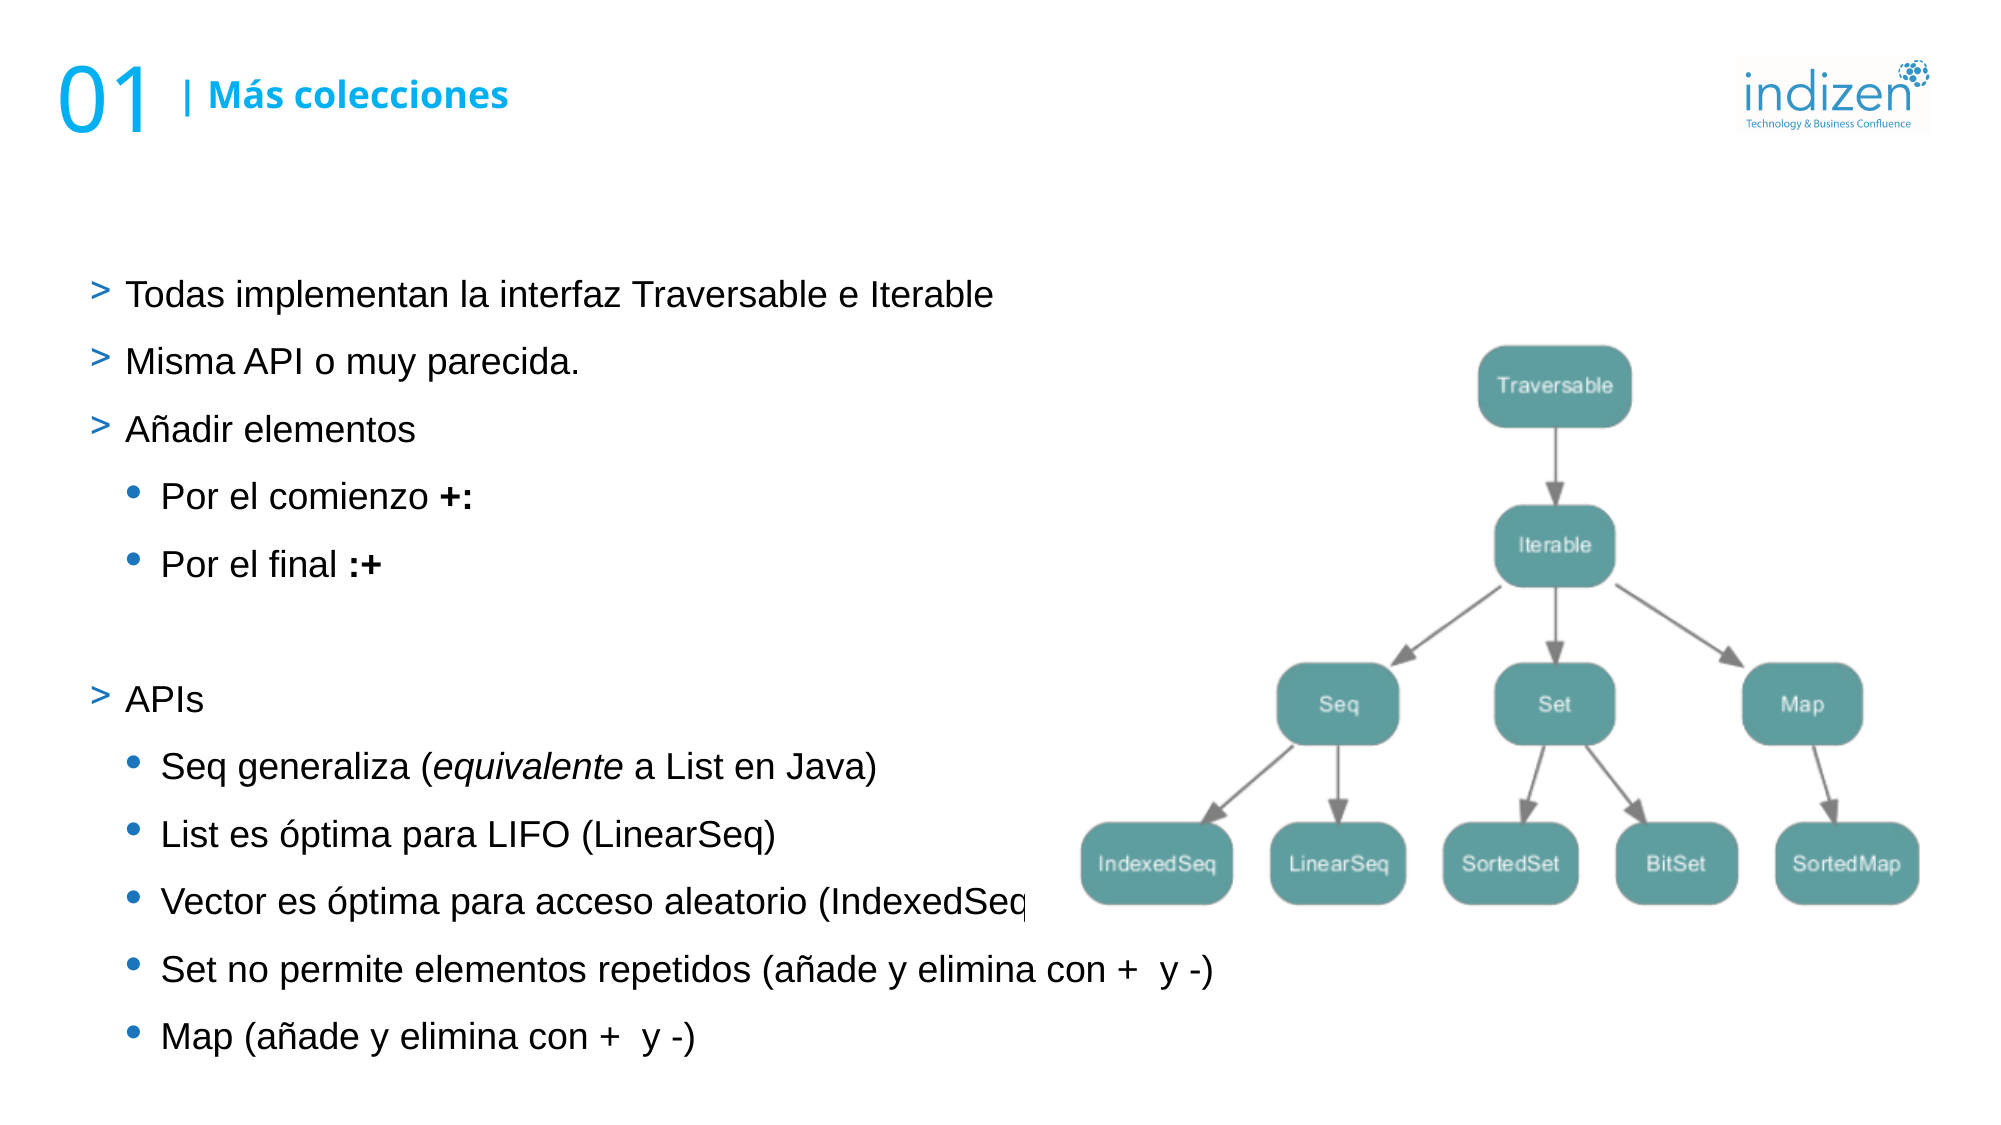

01
| Más colecciones
Todas implementan la interfaz Traversable e Iterable
Misma API o muy parecida.
Añadir elementos
Por el comienzo +:
Por el final :+
APIs
Seq generaliza (equivalente a List en Java)
List es óptima para LIFO (LinearSeq)
Vector es óptima para acceso aleatorio (IndexedSeq)
Set no permite elementos repetidos (añade y elimina con + y -)
Map (añade y elimina con + y -)